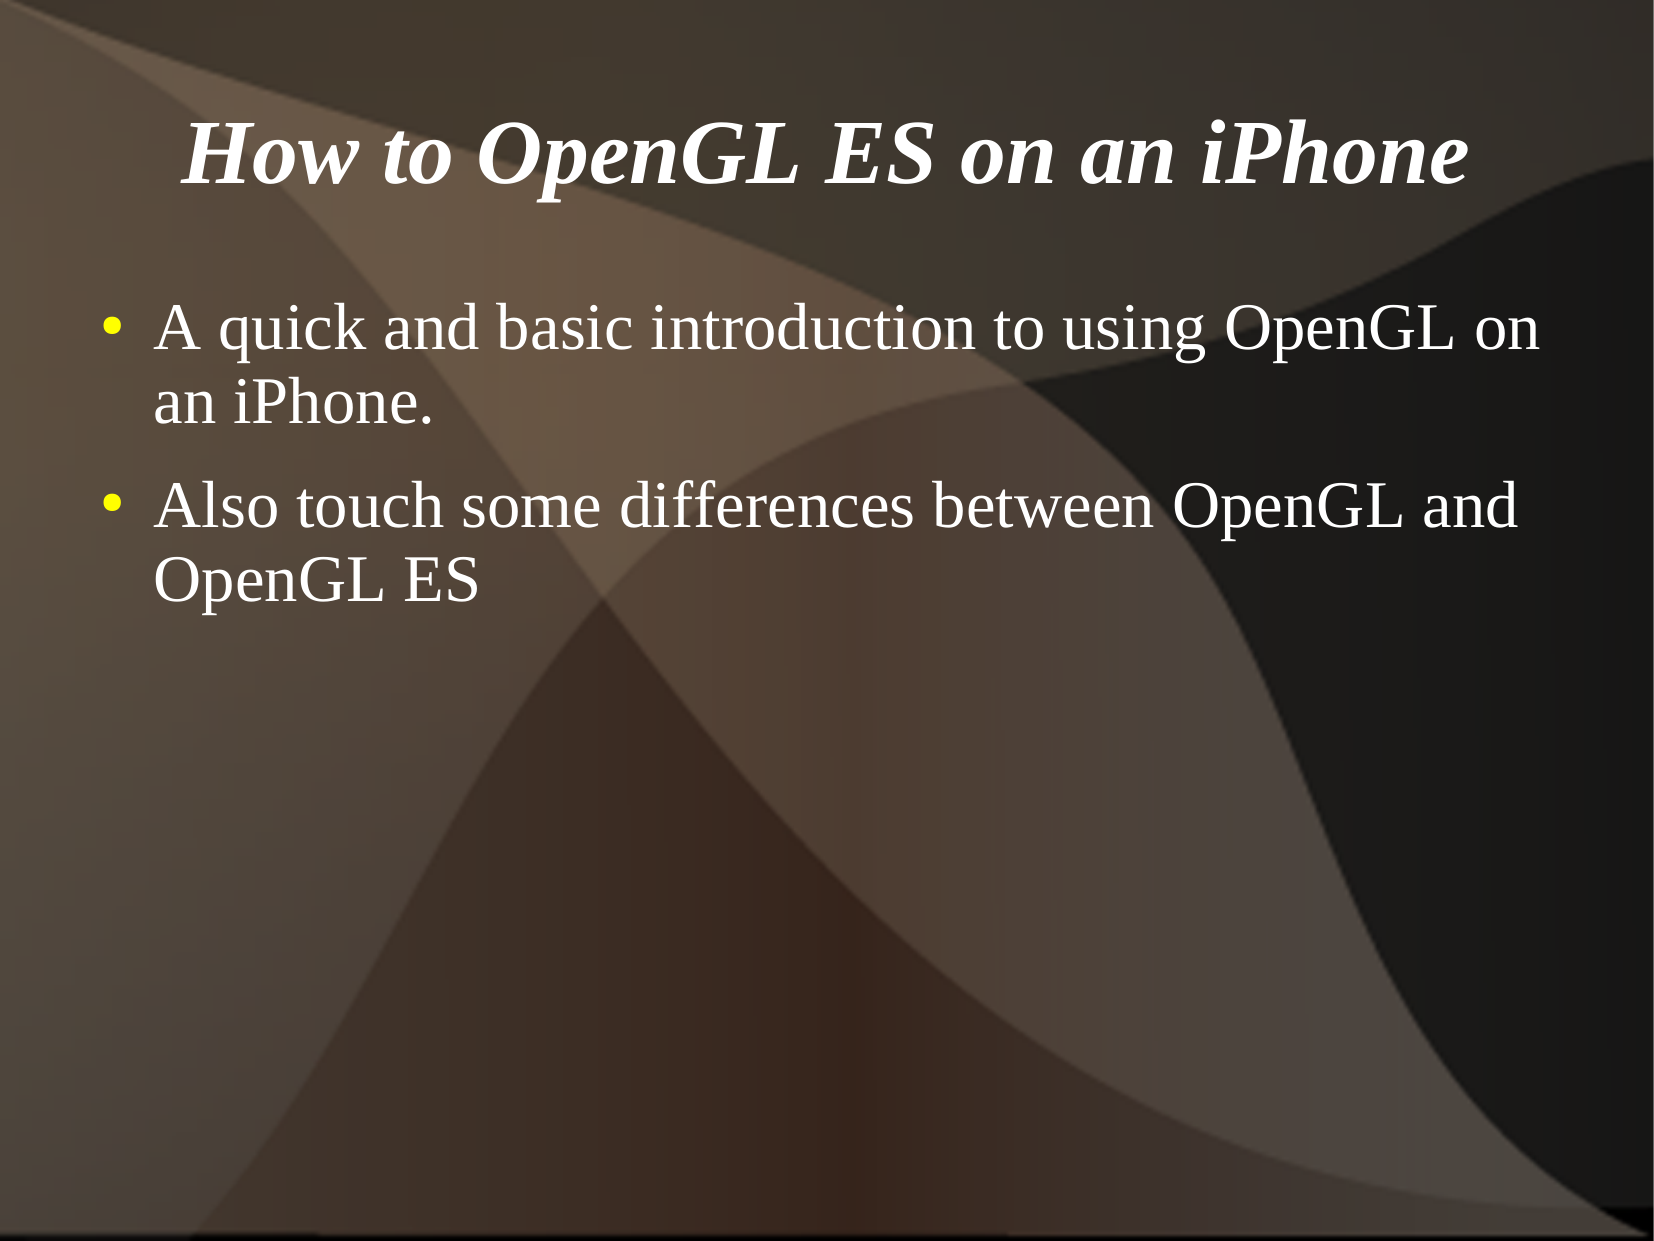

# How to OpenGL ES on an iPhone
A quick and basic introduction to using OpenGL on an iPhone.
Also touch some differences between OpenGL and OpenGL ES